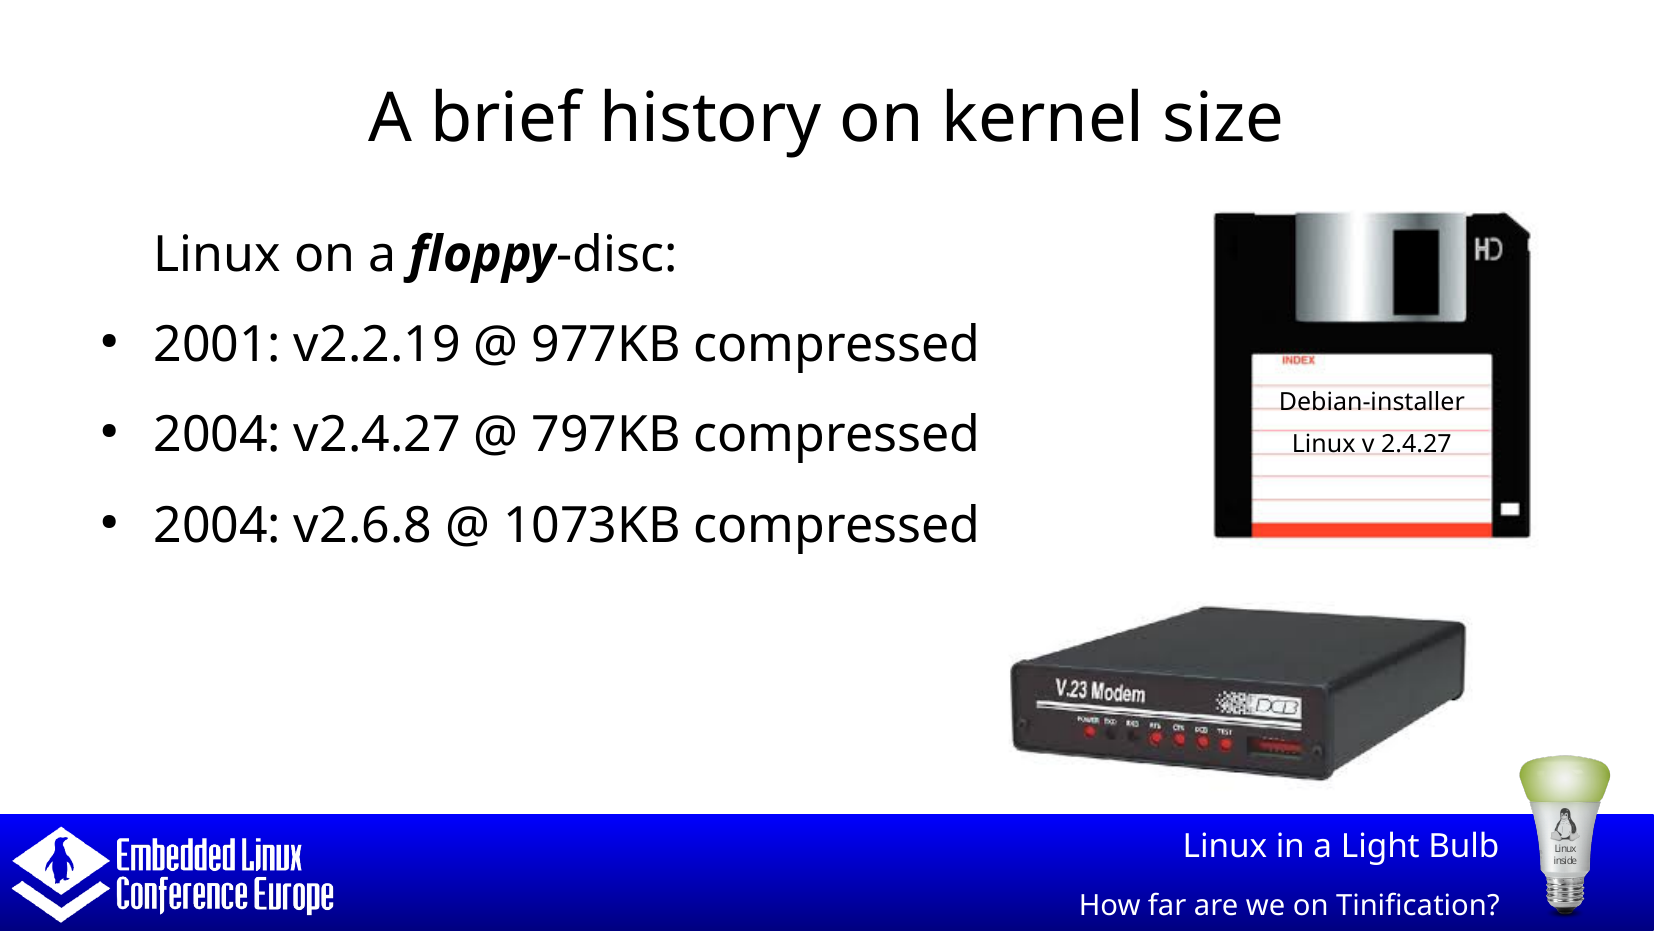

# A brief history on kernel size
Linux on a floppy-disc:
2001: v2.2.19 @ 977KB compressed
2004: v2.4.27 @ 797KB compressed
2004: v2.6.8 @ 1073KB compressed
Debian-installer
Linux v 2.4.27
Linux in a Light Bulb